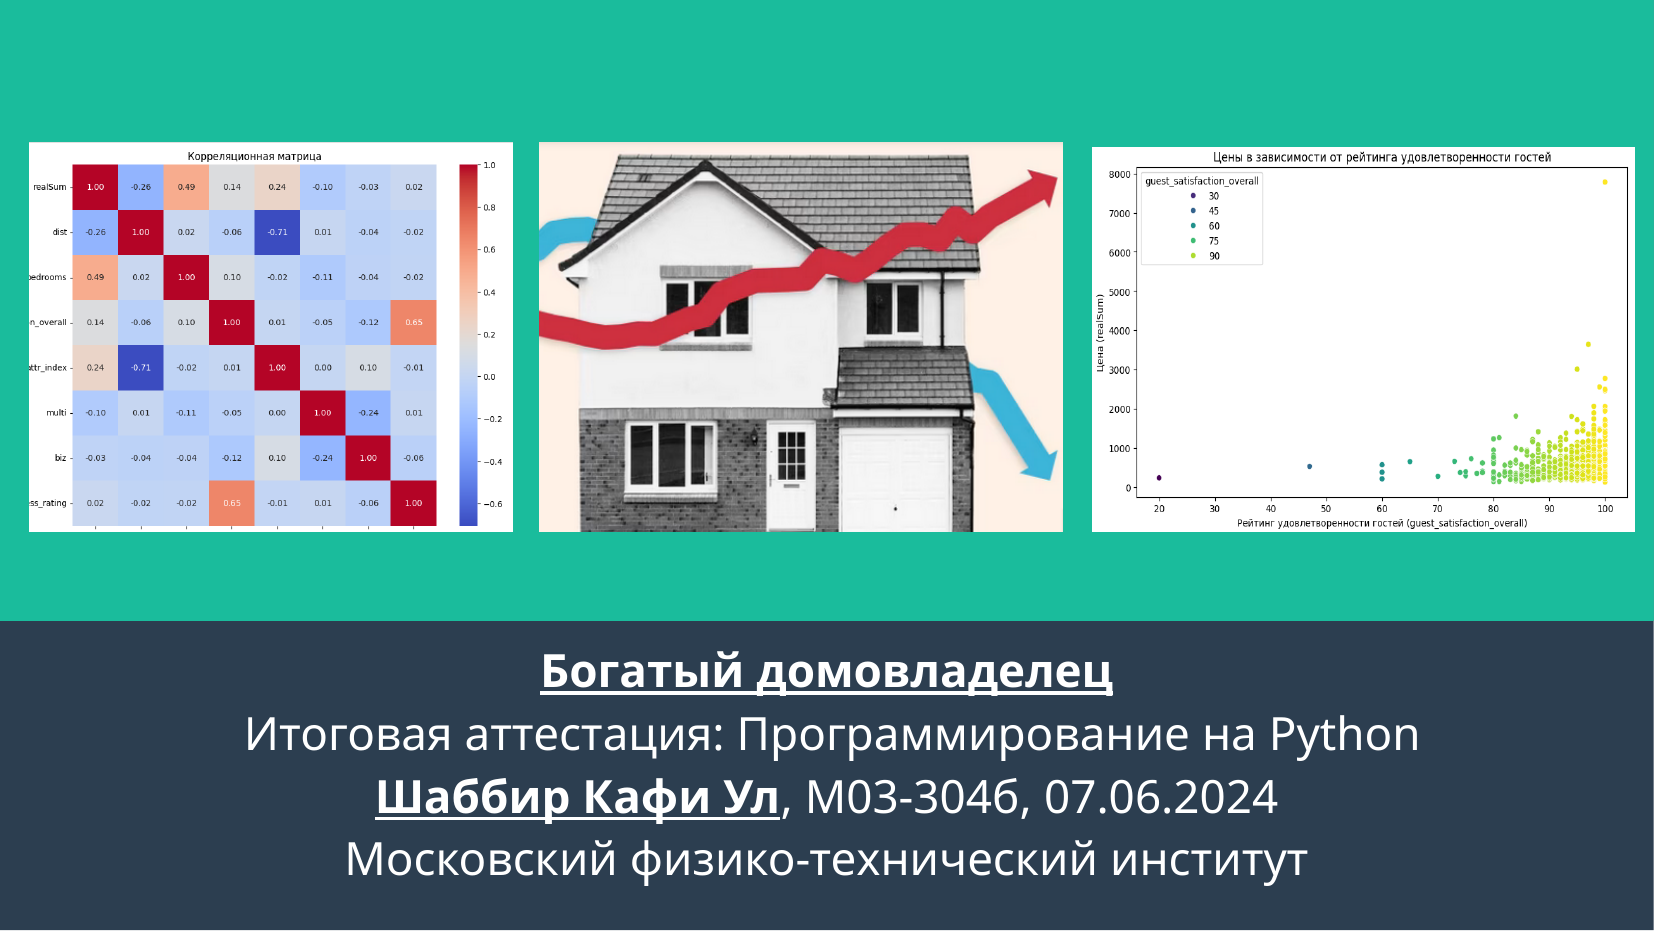

# Богатый домовладелец
 Итоговая аттестация: Программирование на Python
Шаббир Кафи Ул, М03-304б, 07.06.2024
Московский физико-технический институт